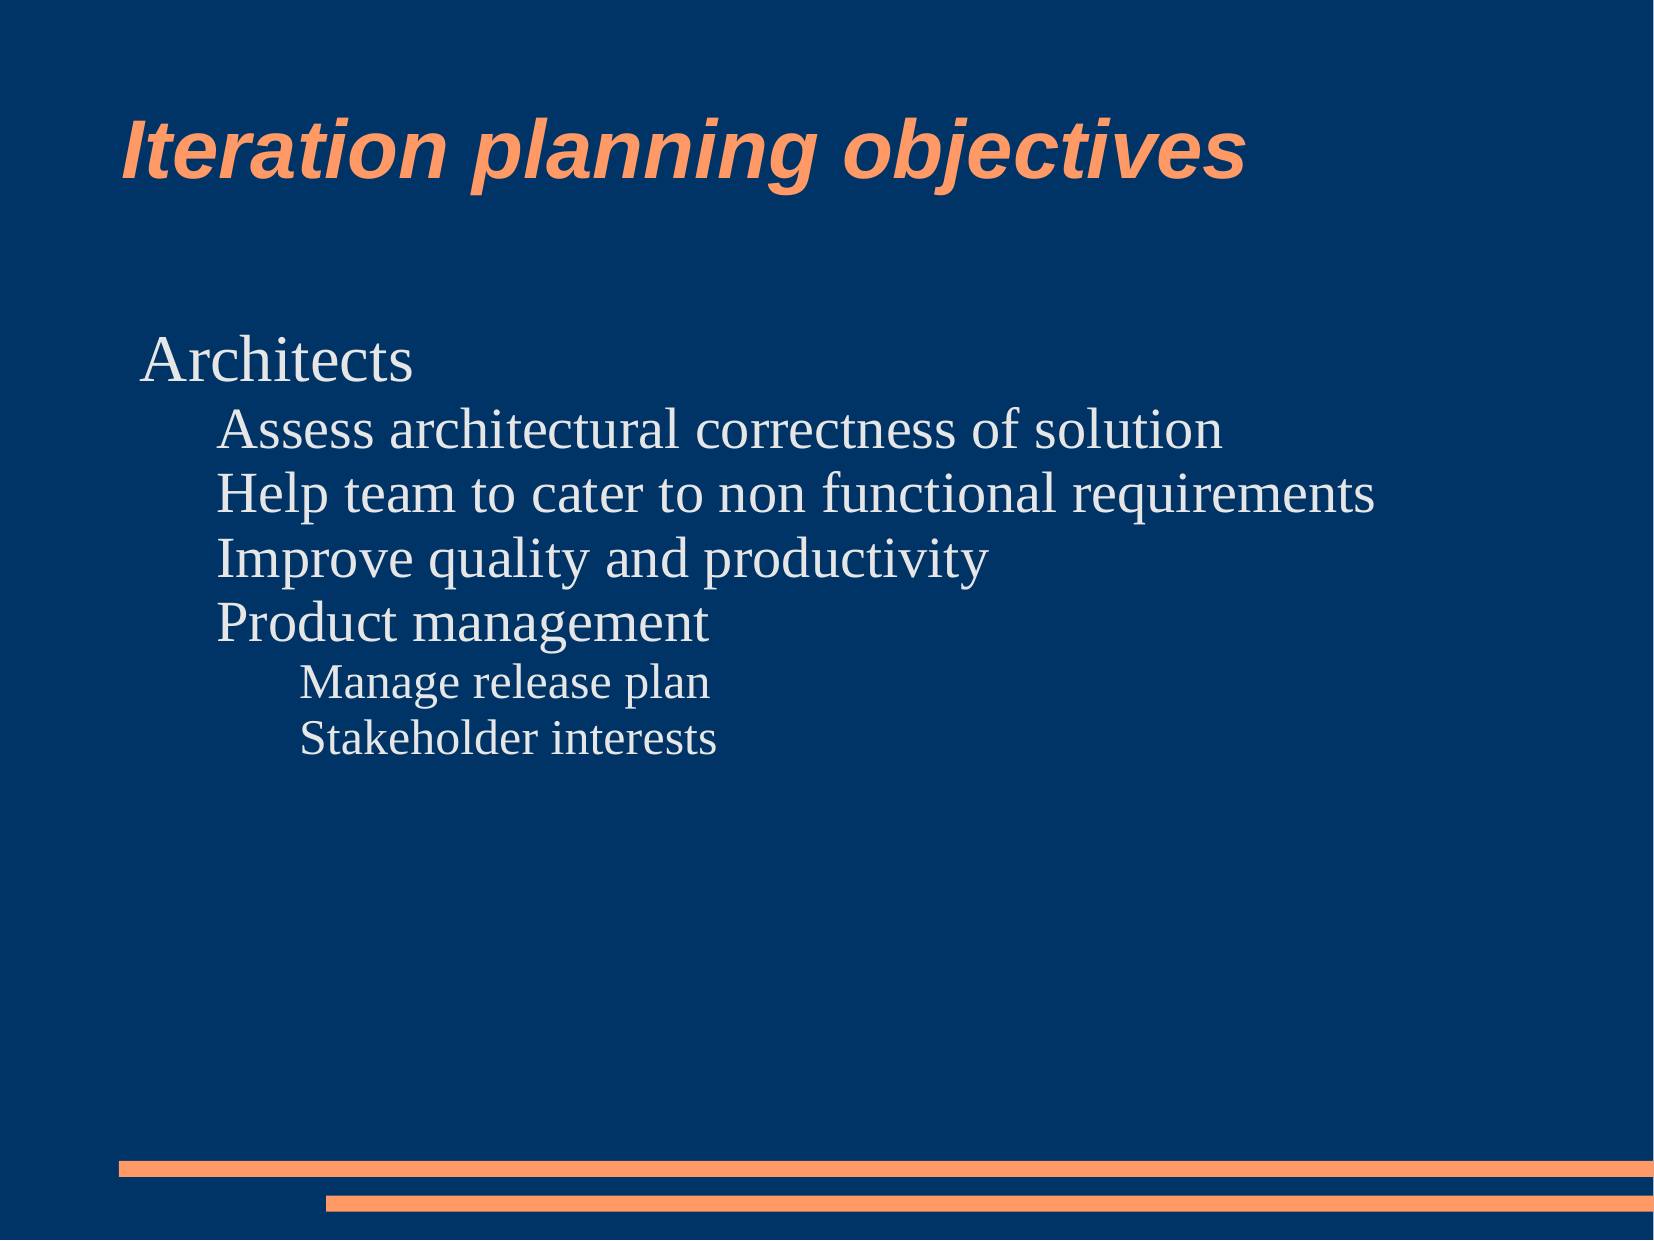

# Iteration planning objectives
Architects
Assess architectural correctness of solution
Help team to cater to non functional requirements
Improve quality and productivity
Product management
Manage release plan
Stakeholder interests